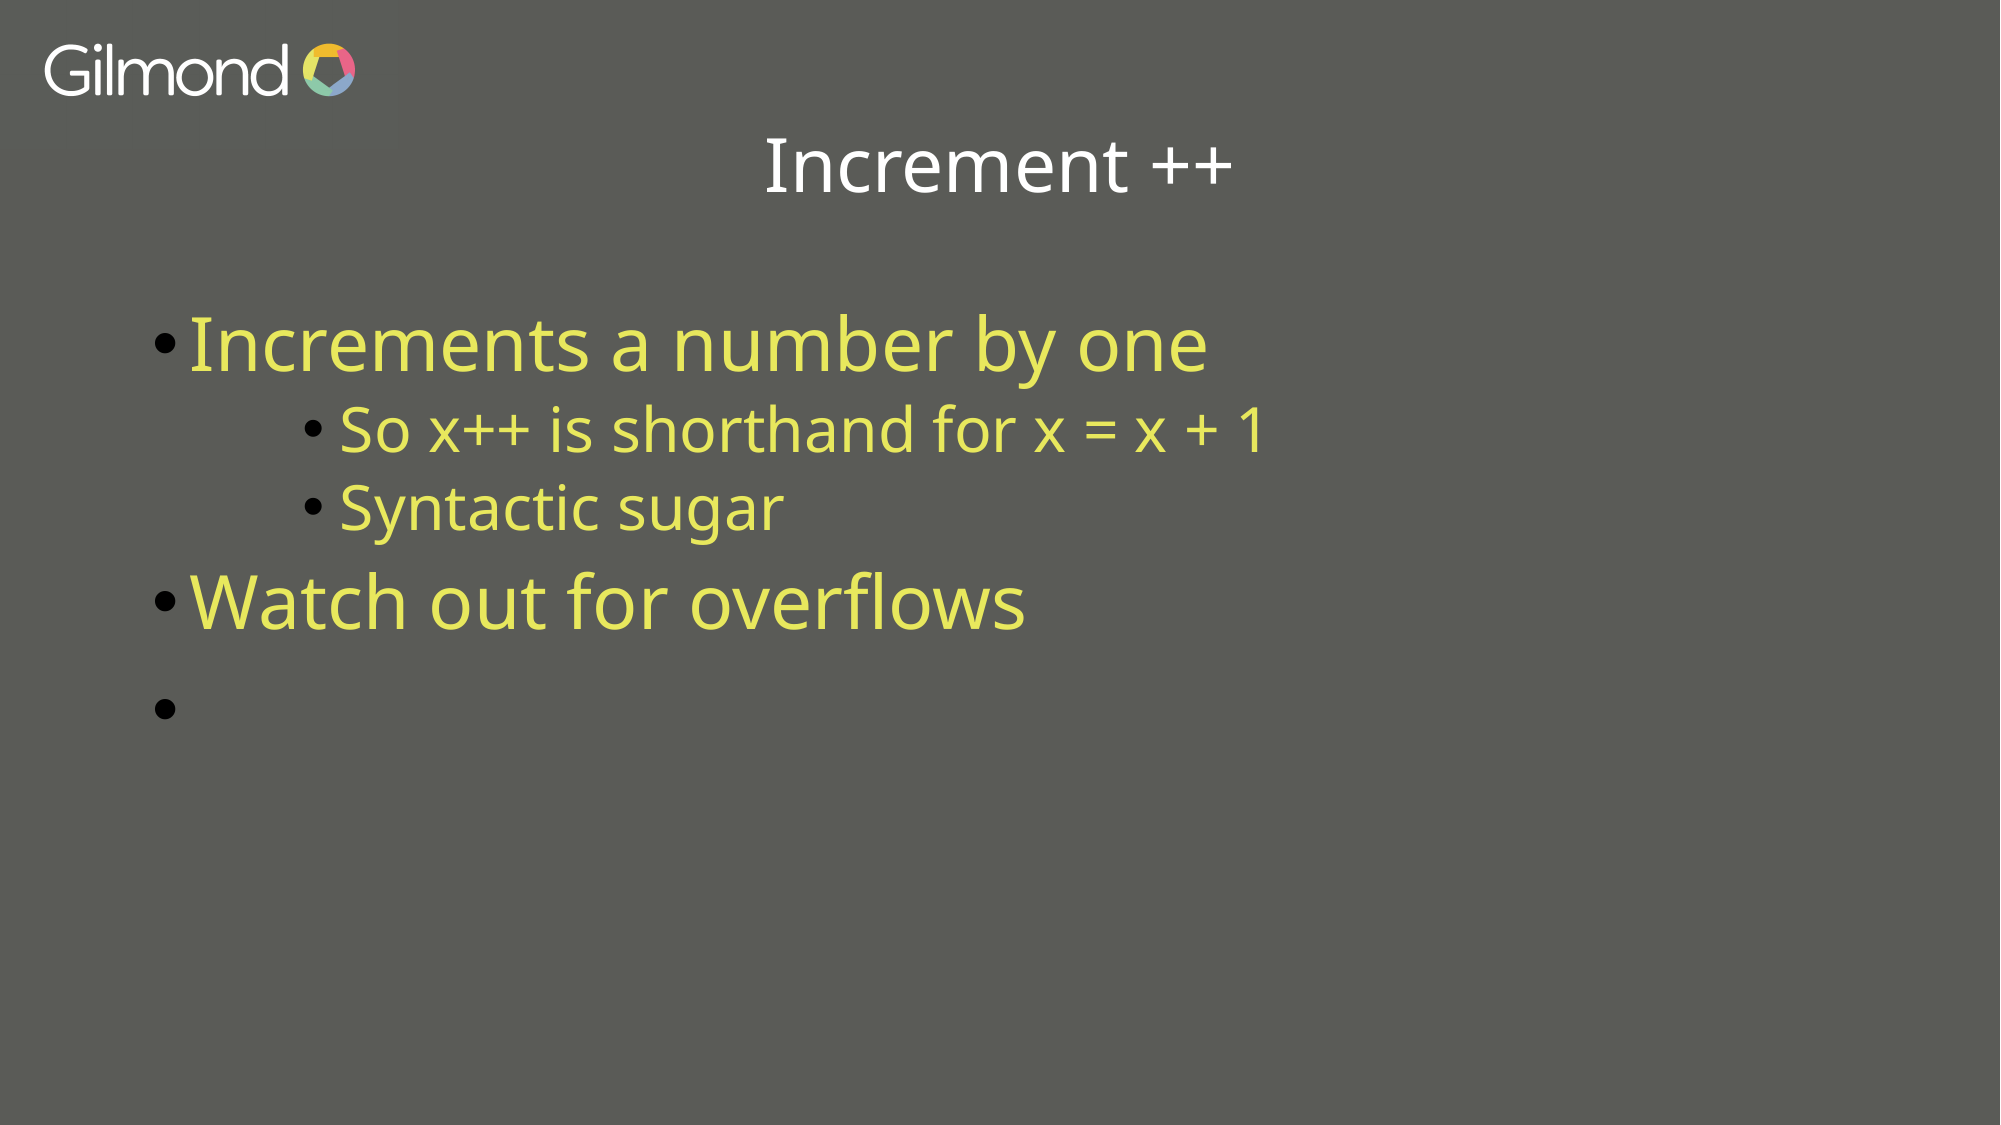

# Increment ++
Increments a number by one
So x++ is shorthand for x = x + 1
Syntactic sugar
Watch out for overflows